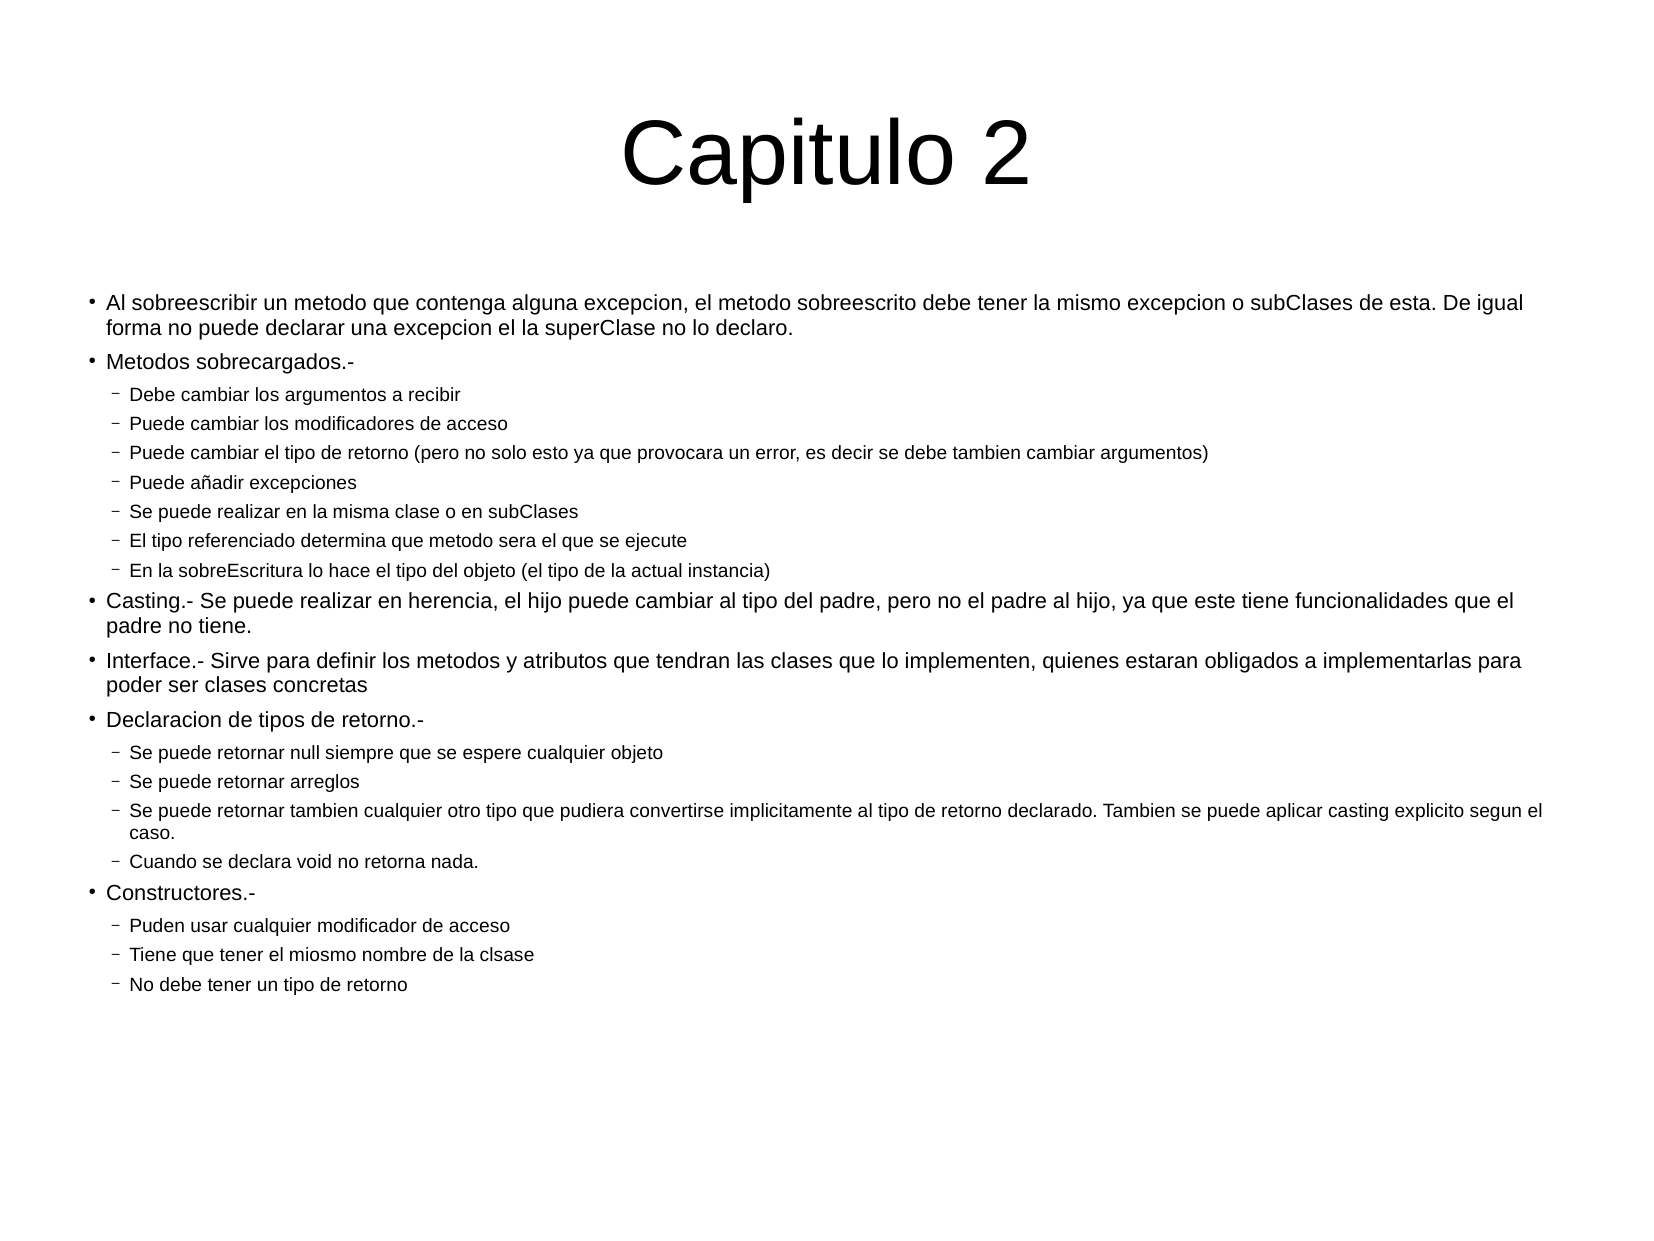

# Capitulo 2
Al sobreescribir un metodo que contenga alguna excepcion, el metodo sobreescrito debe tener la mismo excepcion o subClases de esta. De igual forma no puede declarar una excepcion el la superClase no lo declaro.
Metodos sobrecargados.-
Debe cambiar los argumentos a recibir
Puede cambiar los modificadores de acceso
Puede cambiar el tipo de retorno (pero no solo esto ya que provocara un error, es decir se debe tambien cambiar argumentos)
Puede añadir excepciones
Se puede realizar en la misma clase o en subClases
El tipo referenciado determina que metodo sera el que se ejecute
En la sobreEscritura lo hace el tipo del objeto (el tipo de la actual instancia)
Casting.- Se puede realizar en herencia, el hijo puede cambiar al tipo del padre, pero no el padre al hijo, ya que este tiene funcionalidades que el padre no tiene.
Interface.- Sirve para definir los metodos y atributos que tendran las clases que lo implementen, quienes estaran obligados a implementarlas para poder ser clases concretas
Declaracion de tipos de retorno.-
Se puede retornar null siempre que se espere cualquier objeto
Se puede retornar arreglos
Se puede retornar tambien cualquier otro tipo que pudiera convertirse implicitamente al tipo de retorno declarado. Tambien se puede aplicar casting explicito segun el caso.
Cuando se declara void no retorna nada.
Constructores.-
Puden usar cualquier modificador de acceso
Tiene que tener el miosmo nombre de la clsase
No debe tener un tipo de retorno